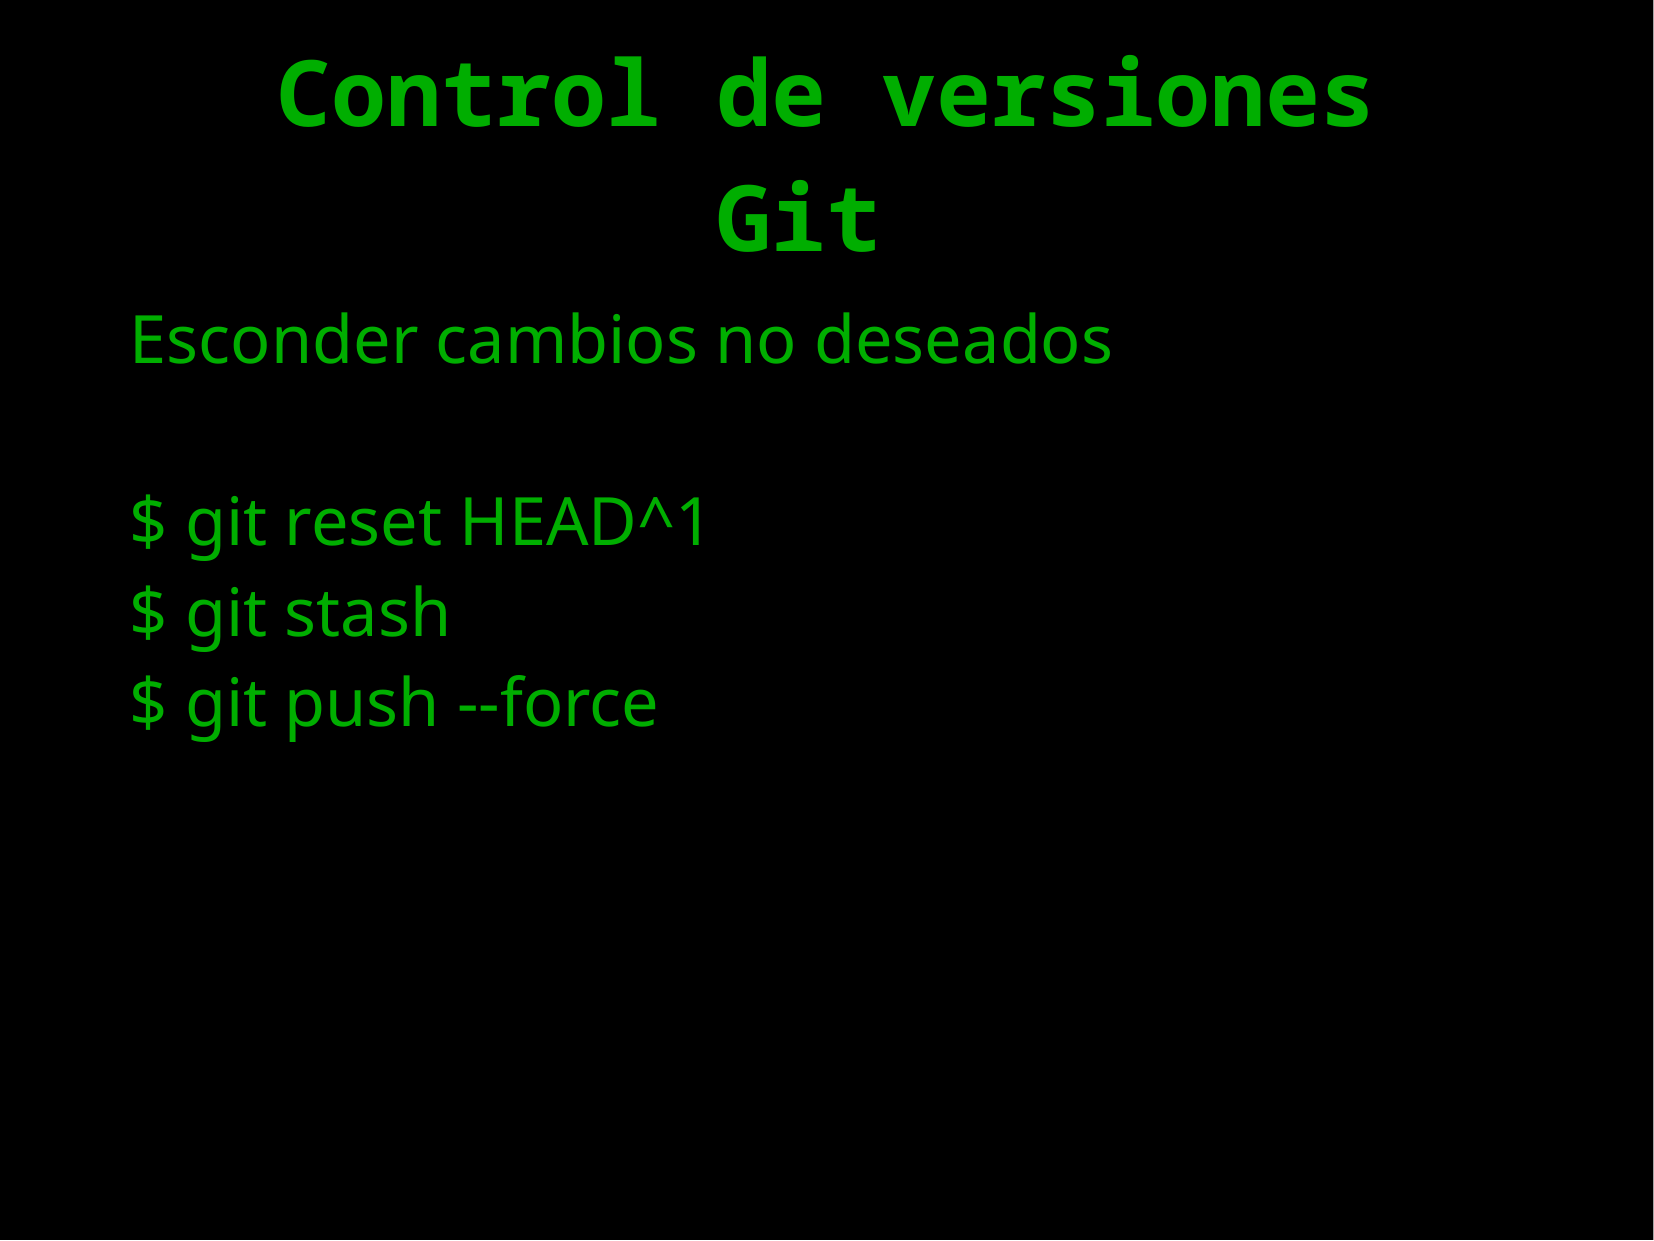

# Control de versiones Git
Esconder cambios no deseados
$ git reset HEAD^1
$ git stash
$ git push --force